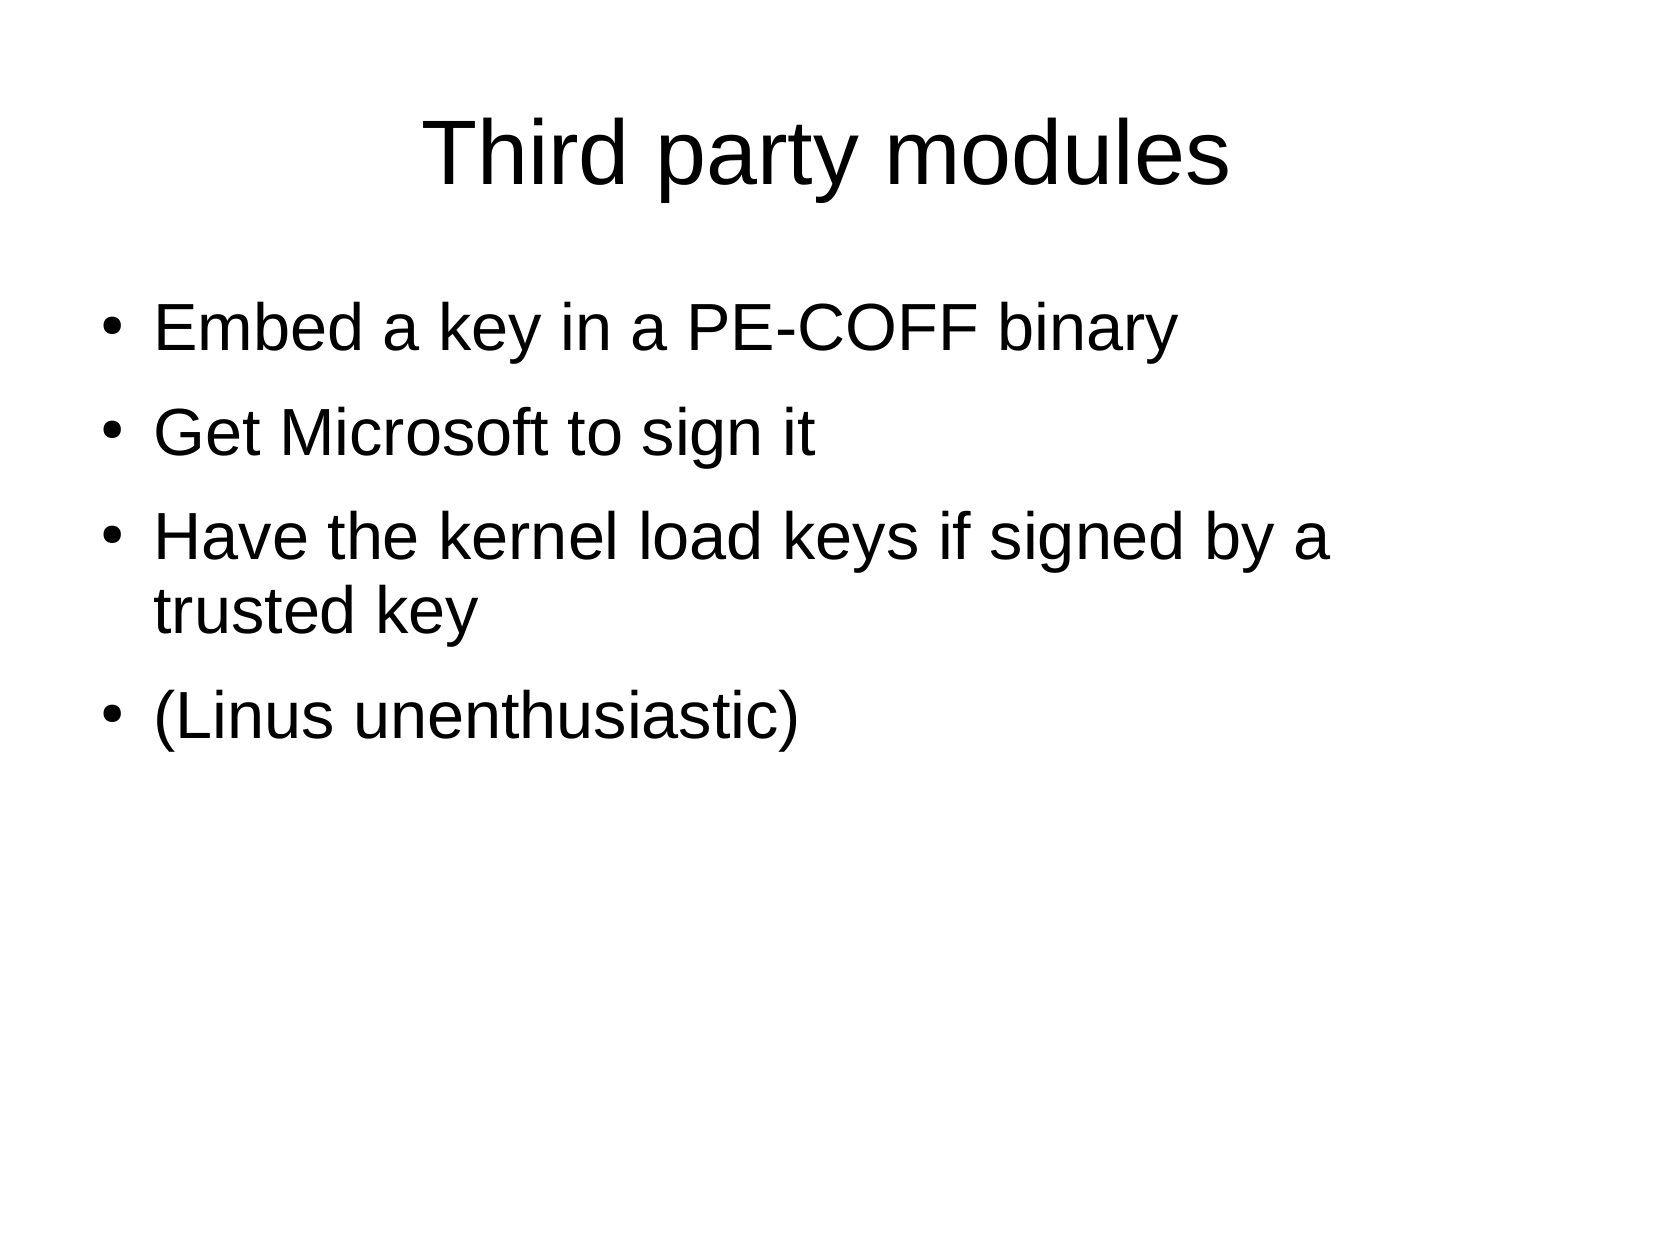

# Third party modules
Embed a key in a PE-COFF binary
Get Microsoft to sign it
Have the kernel load keys if signed by a trusted key
(Linus unenthusiastic)